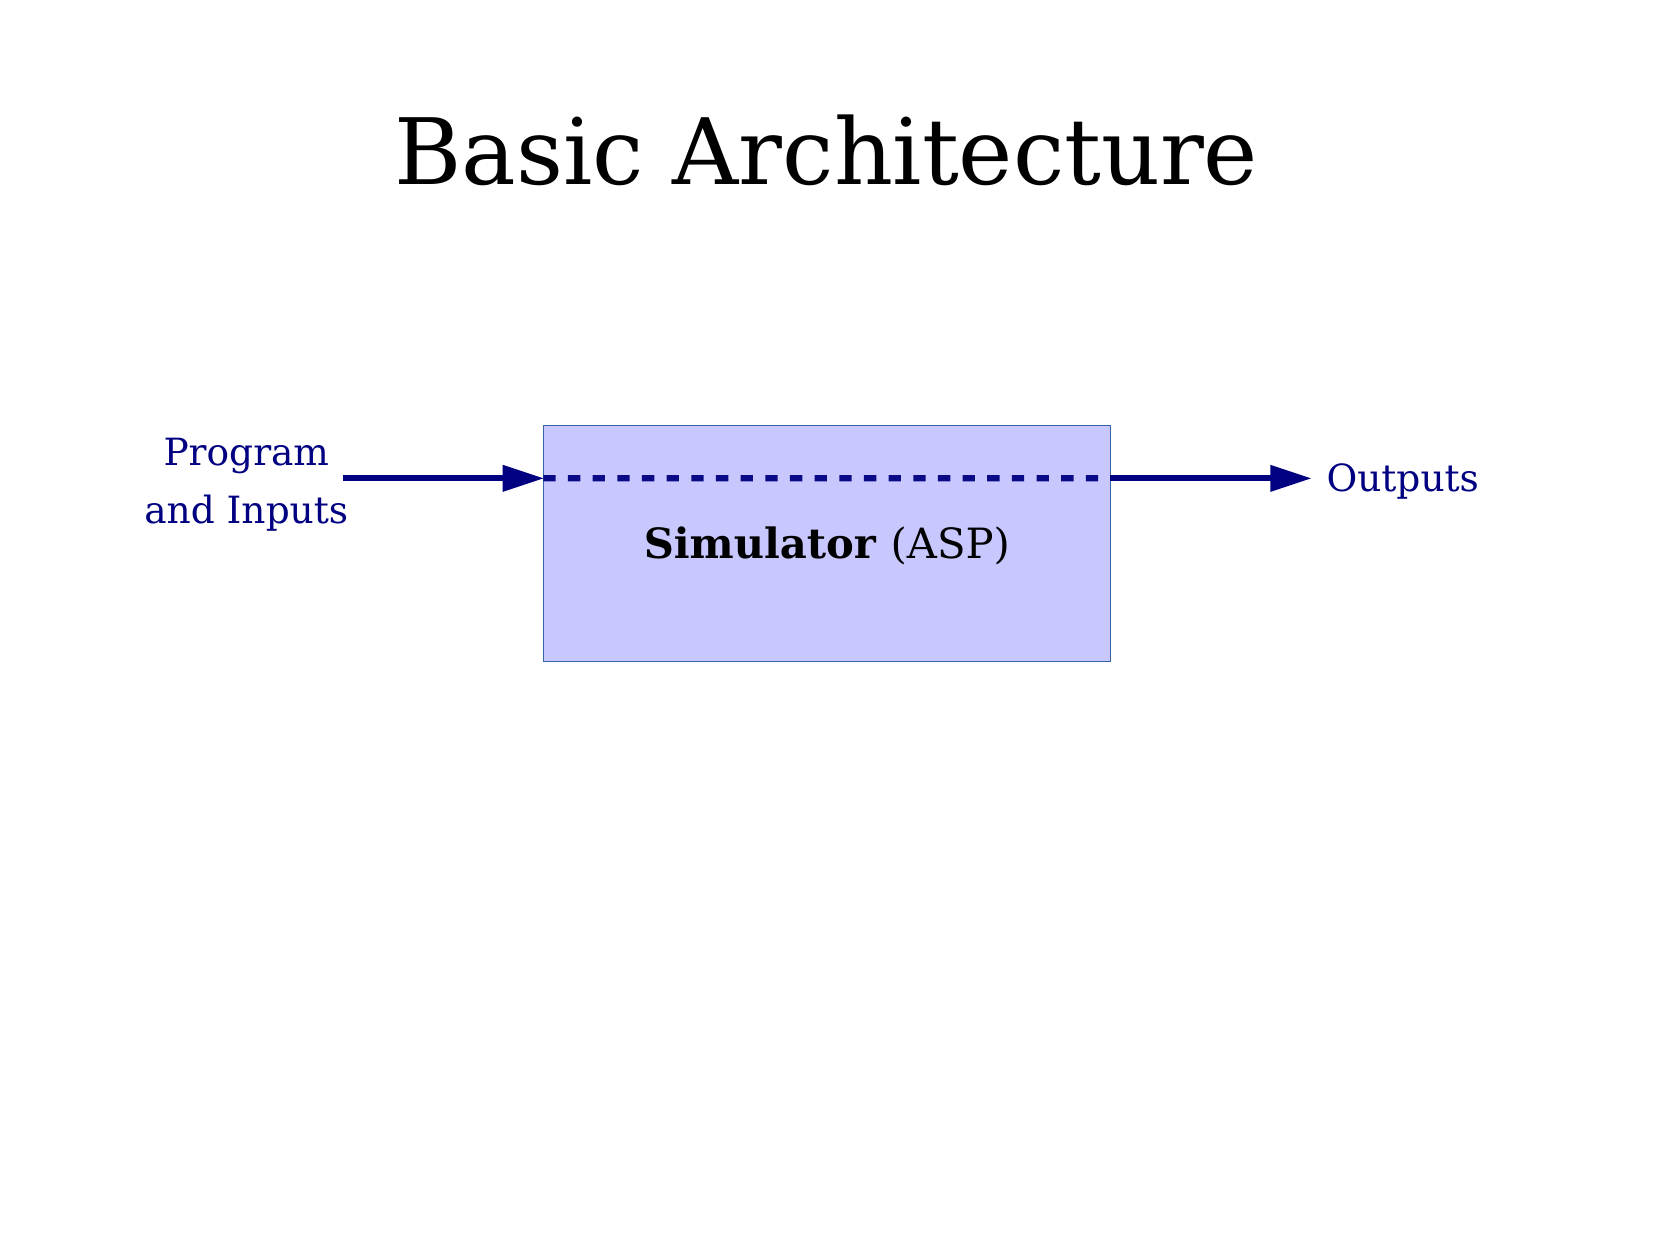

# Basic Architecture
Program
and Inputs
Simulator (ASP)
Outputs